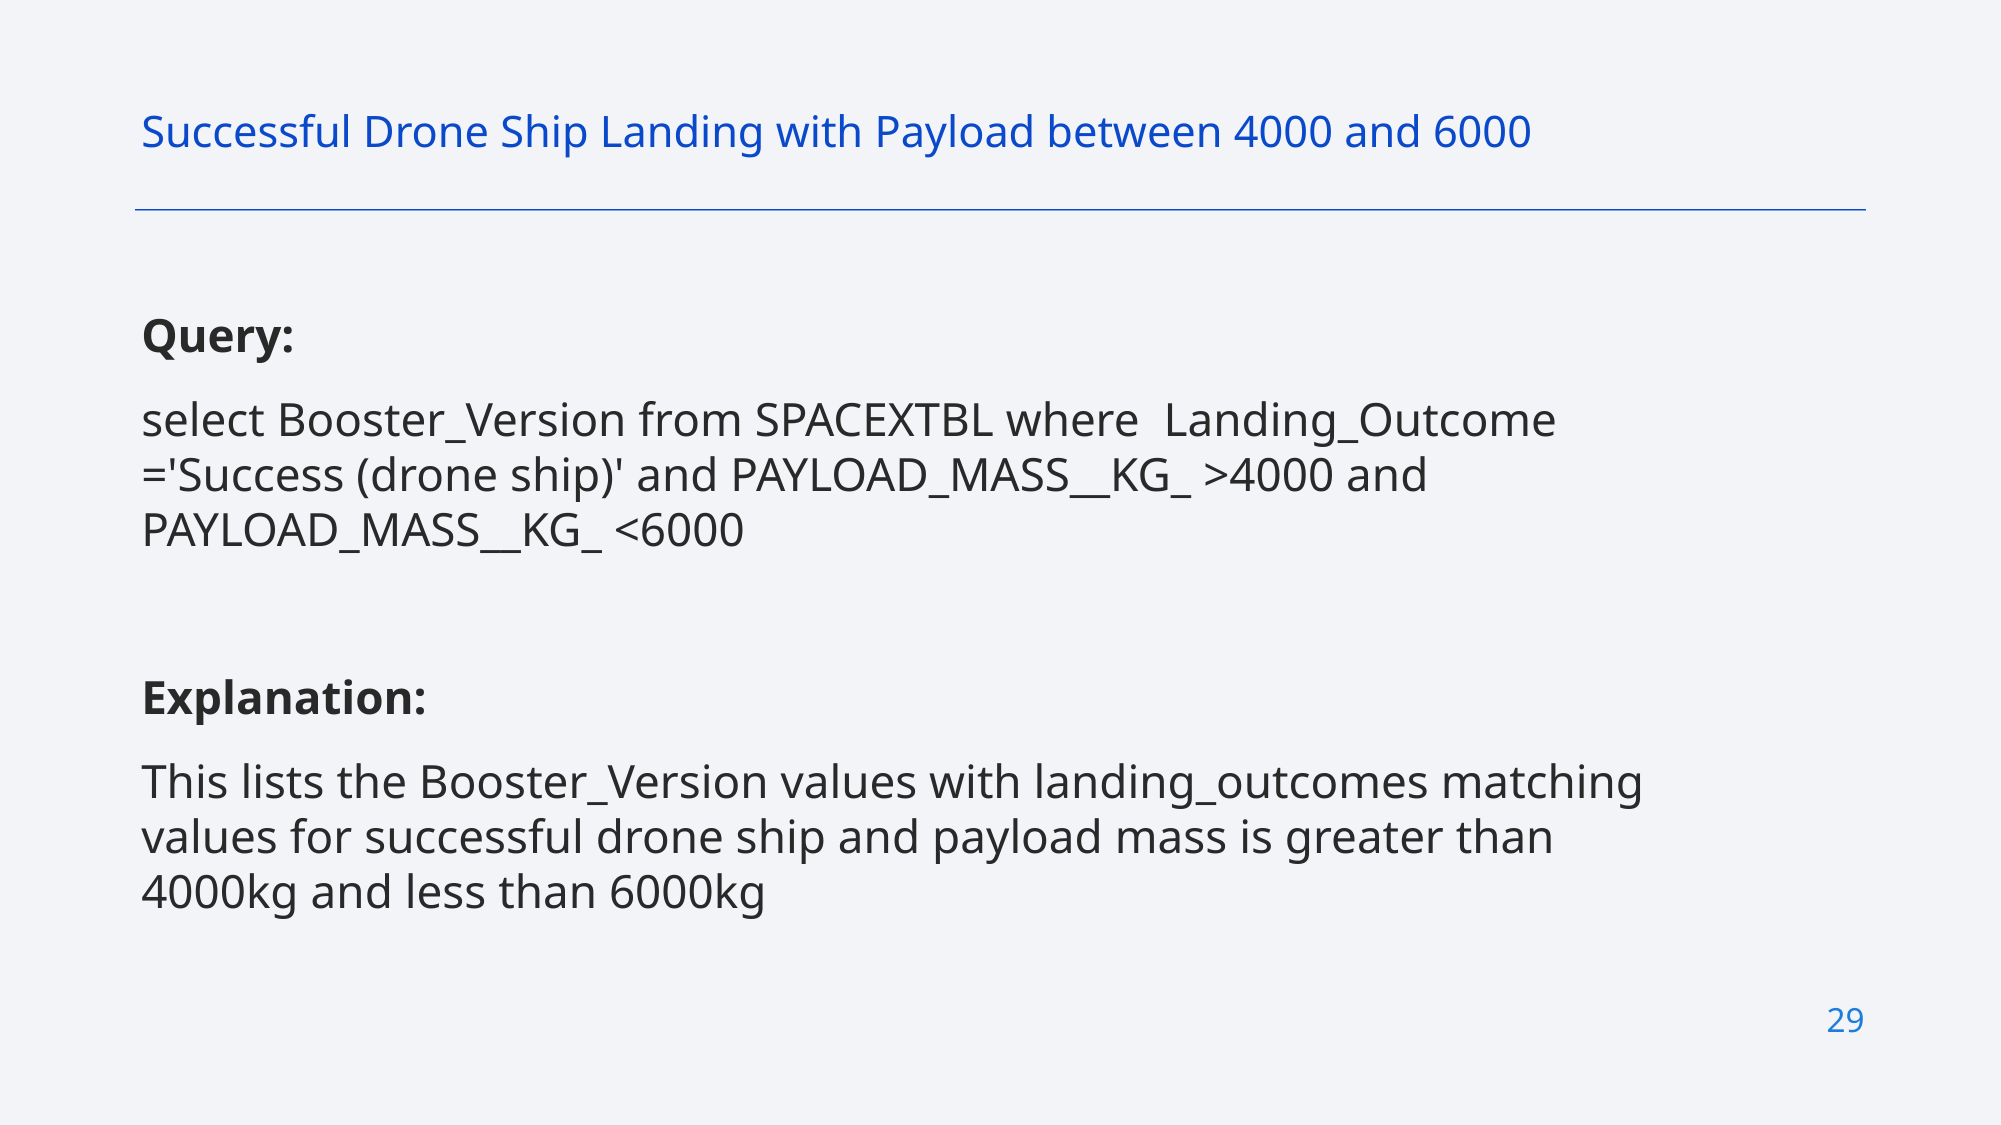

Successful Drone Ship Landing with Payload between 4000 and 6000
# Query:
select Booster_Version from SPACEXTBL where Landing_Outcome ='Success (drone ship)' and PAYLOAD_MASS__KG_ >4000 and PAYLOAD_MASS__KG_ <6000
Explanation:
This lists the Booster_Version values with landing_outcomes matching values for successful drone ship and payload mass is greater than 4000kg and less than 6000kg
29